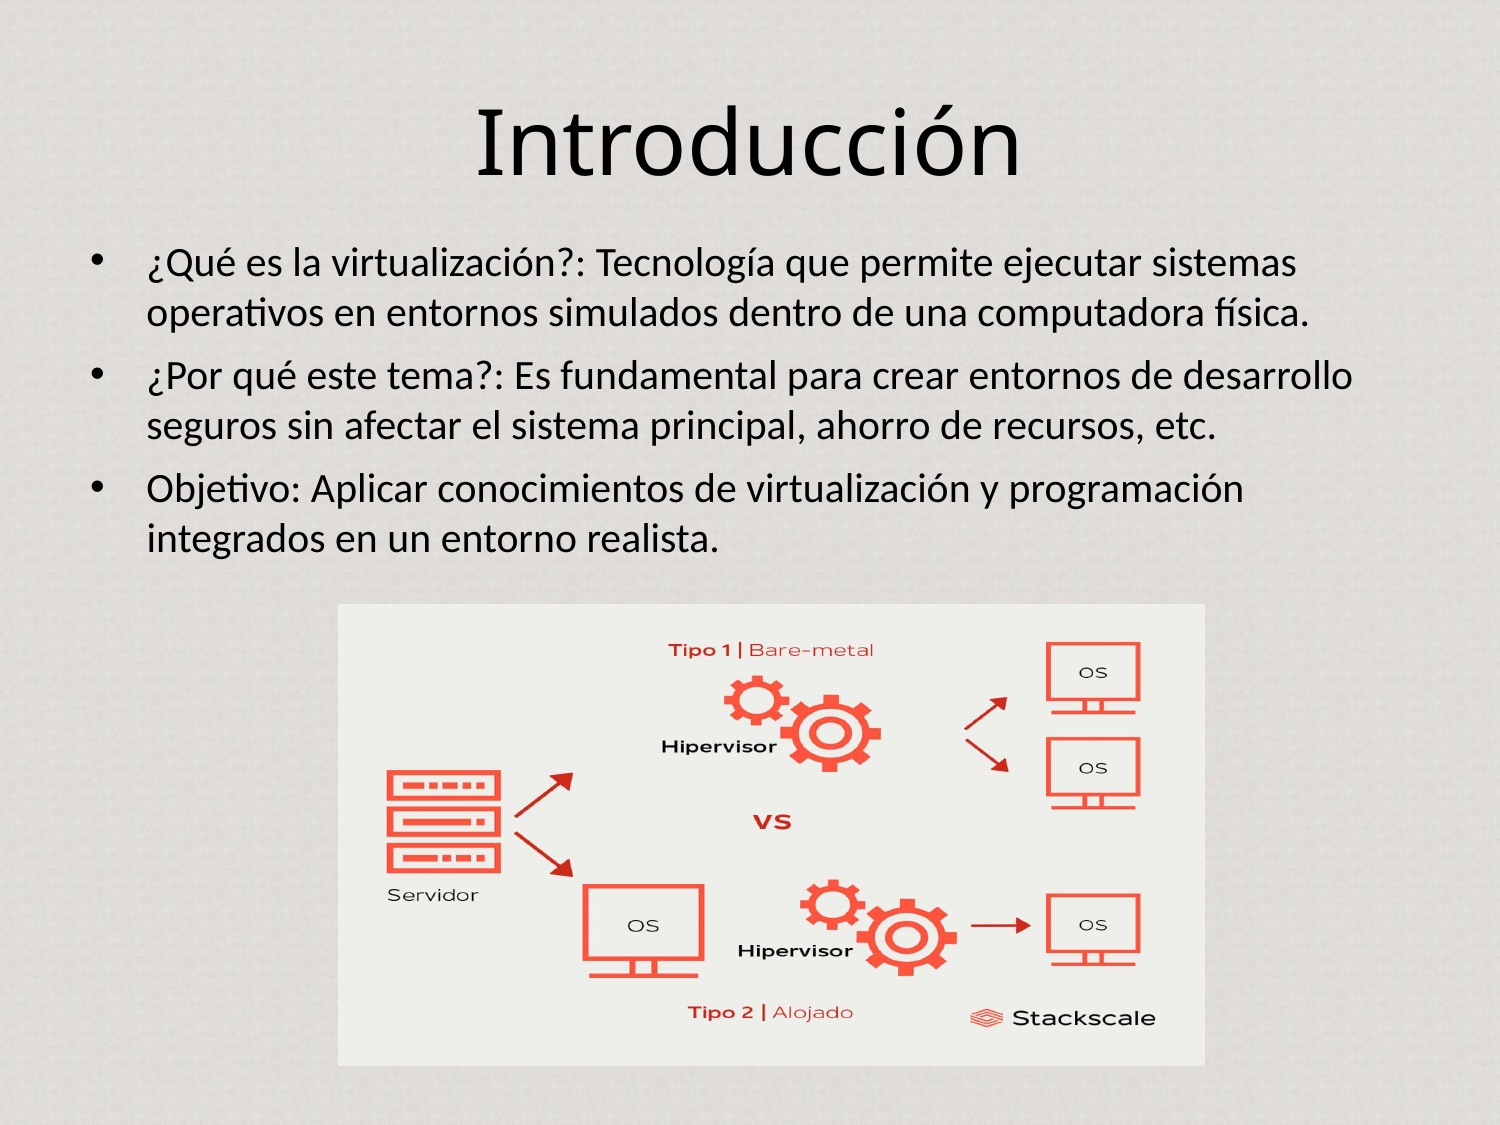

# Introducción
¿Qué es la virtualización?: Tecnología que permite ejecutar sistemas operativos en entornos simulados dentro de una computadora física.
¿Por qué este tema?: Es fundamental para crear entornos de desarrollo seguros sin afectar el sistema principal, ahorro de recursos, etc.
Objetivo: Aplicar conocimientos de virtualización y programación integrados en un entorno realista.